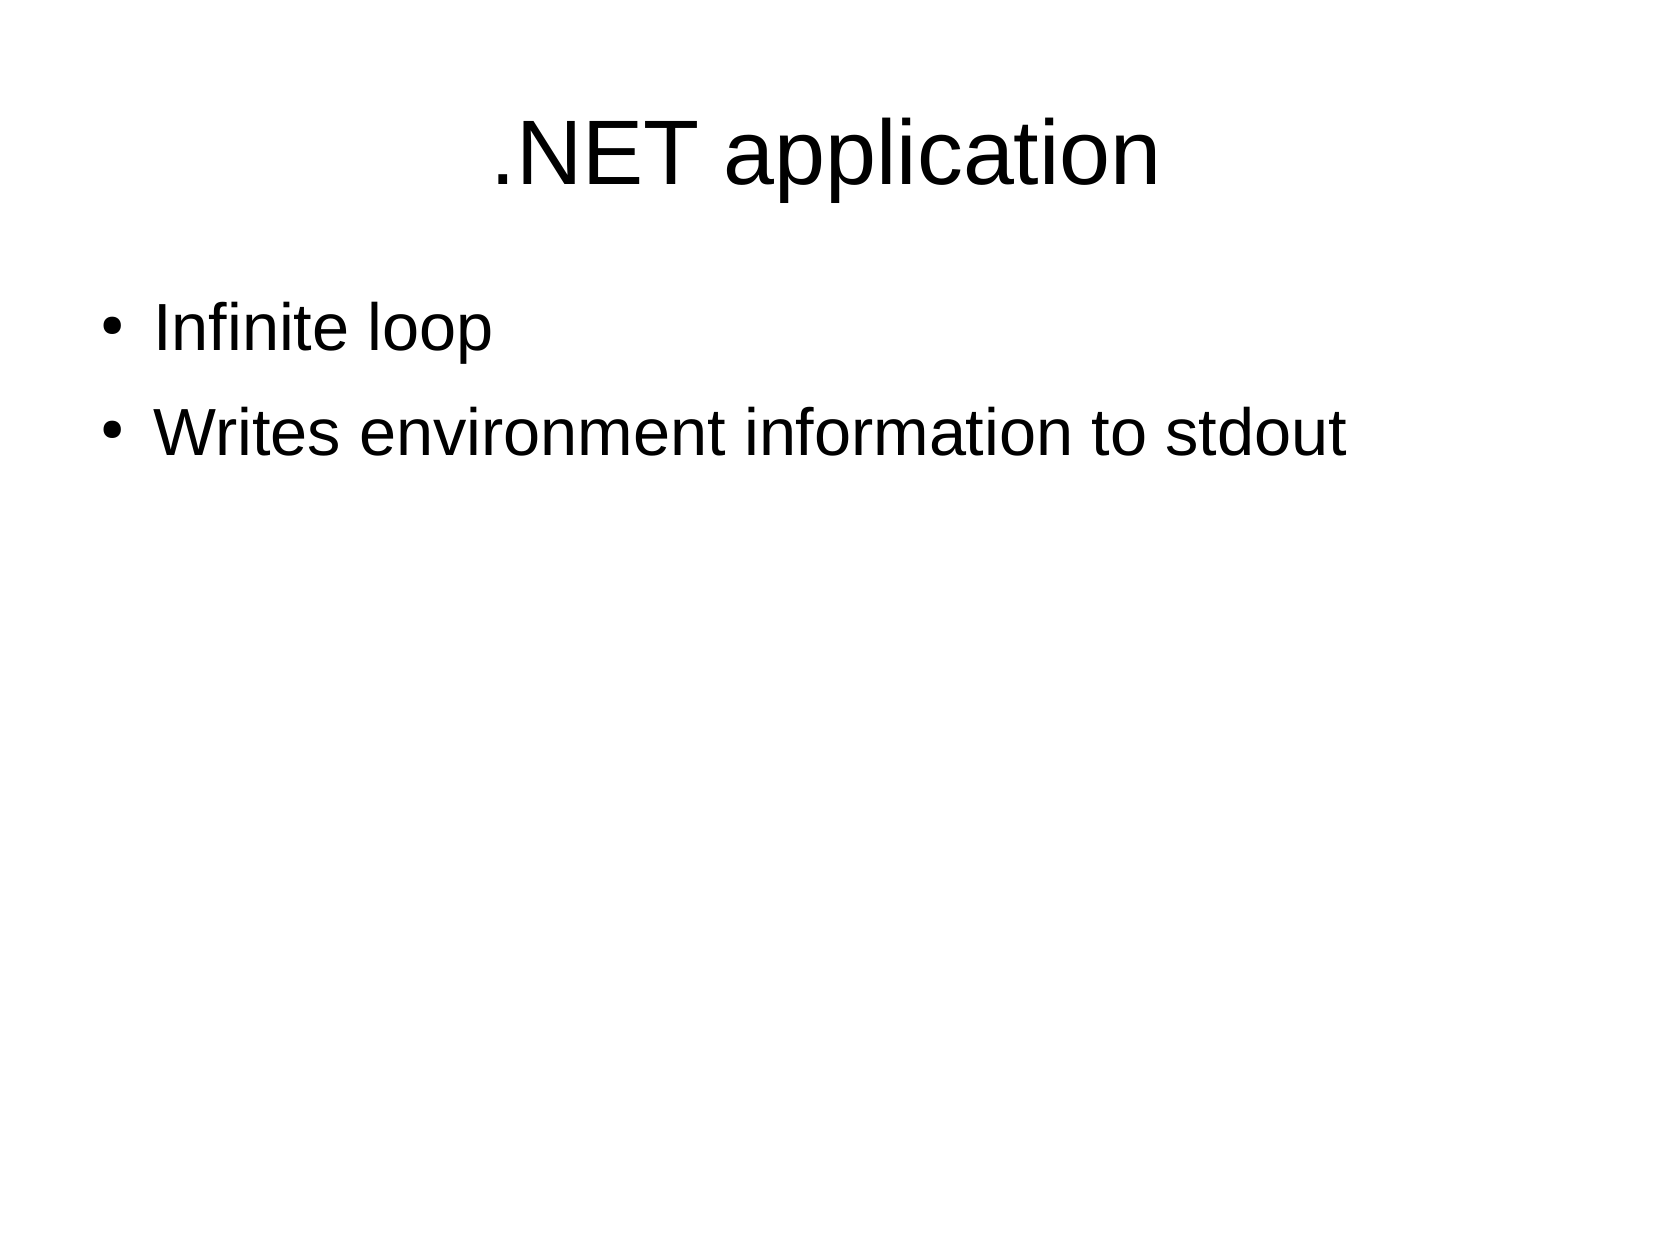

# .NET application
Infinite loop
Writes environment information to stdout